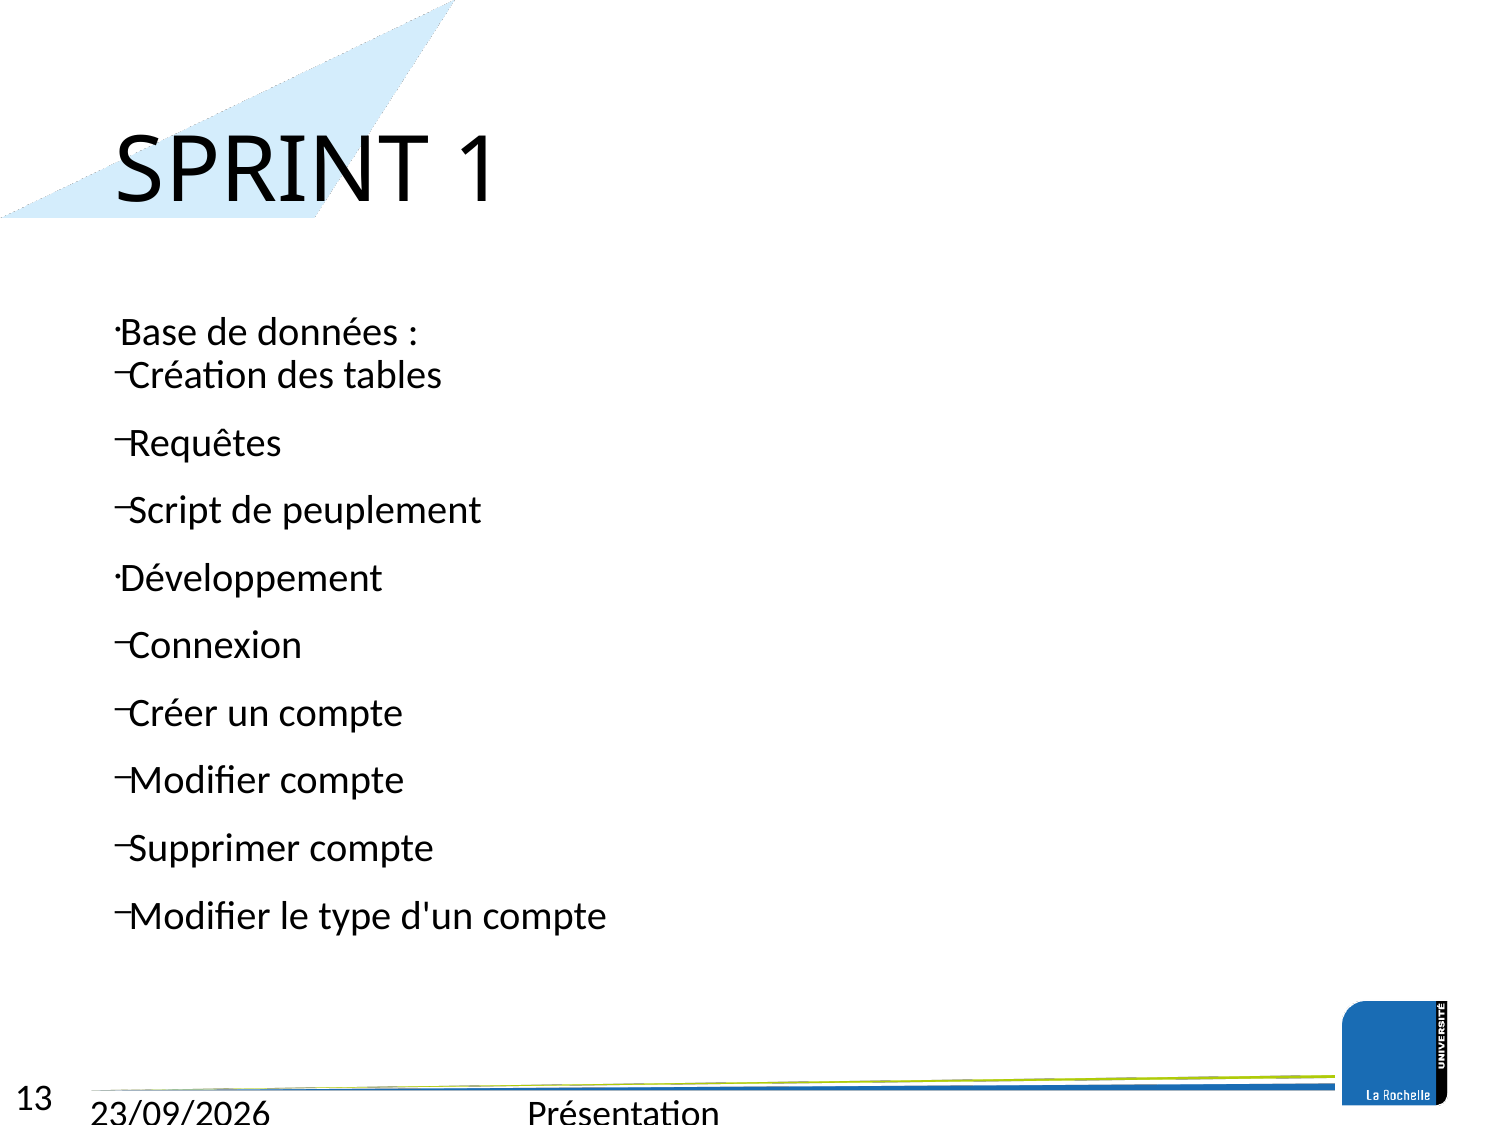

# SPRINT 1
Base de données :
Création des tables
Requêtes
Script de peuplement
Développement
Connexion
Créer un compte
Modifier compte
Supprimer compte
Modifier le type d'un compte
Présentation